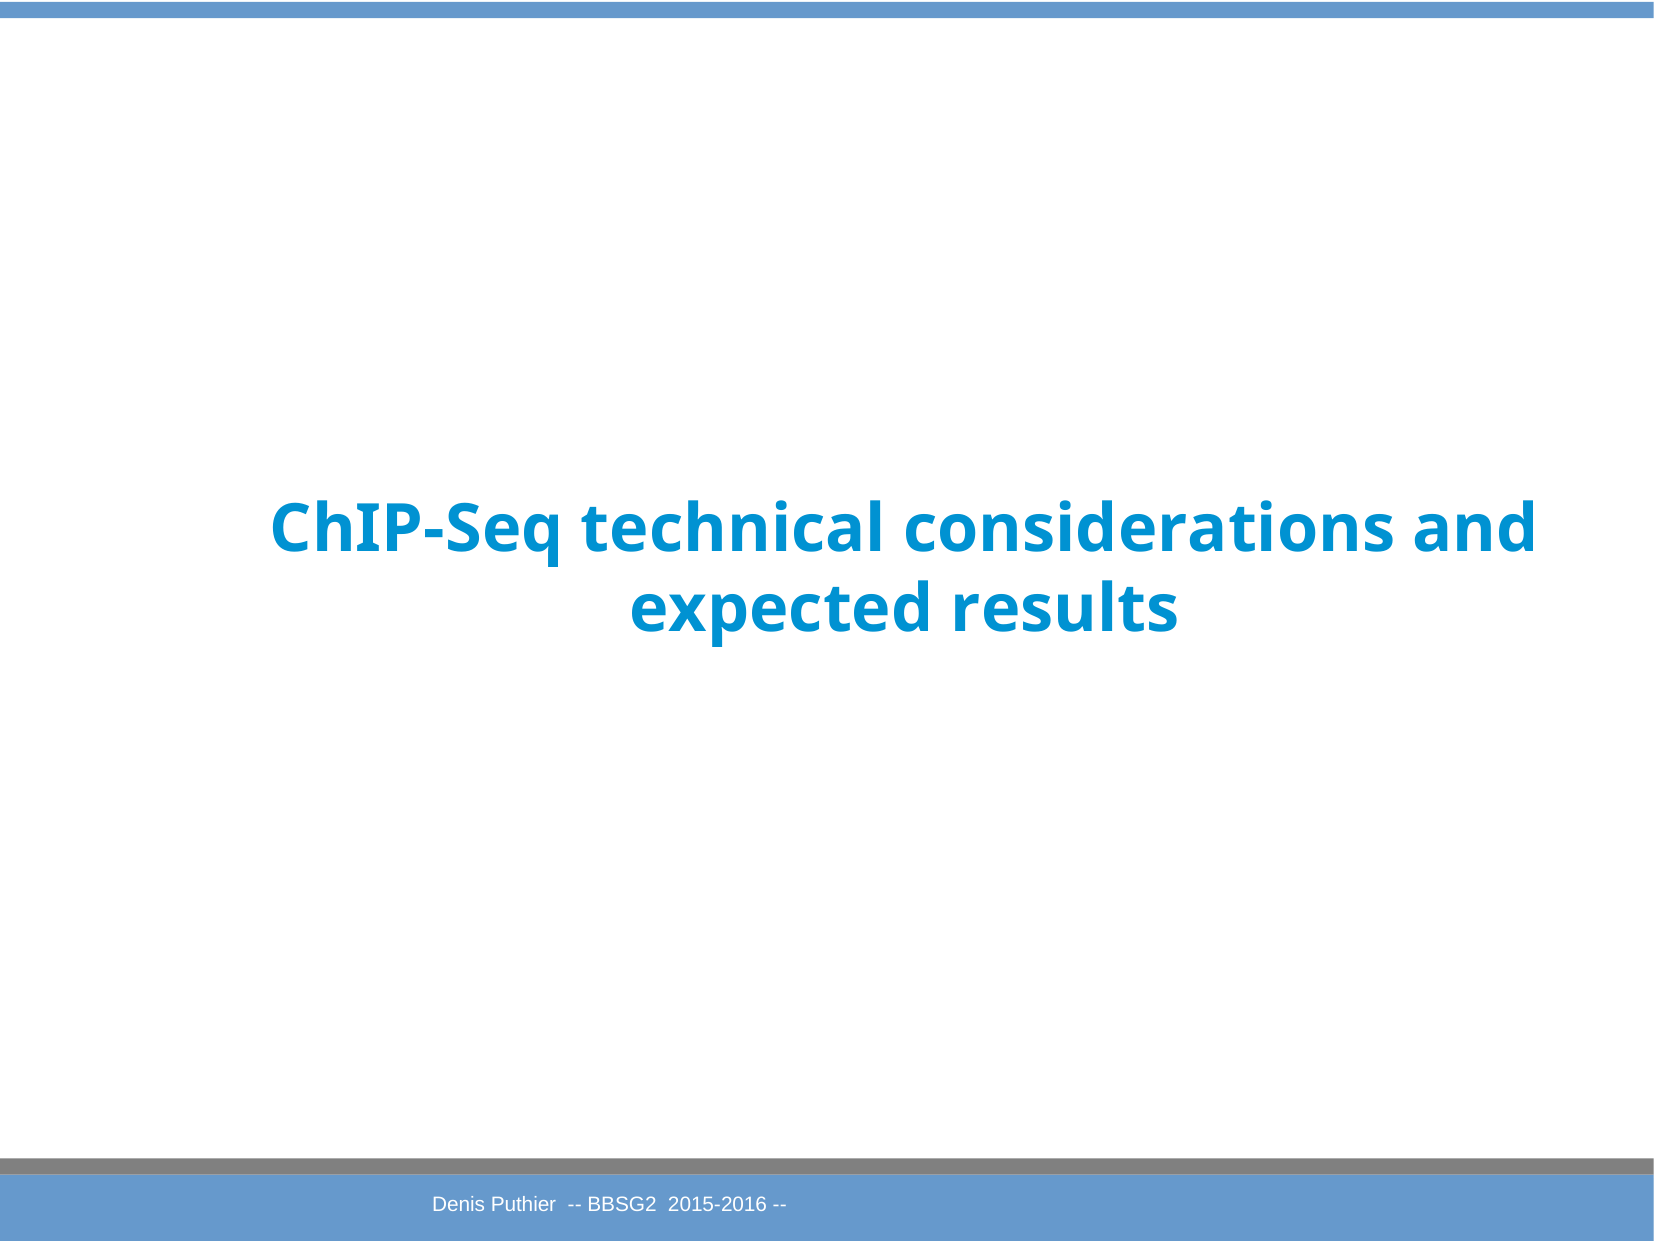

# ChIP-Seq technical considerations and expected results